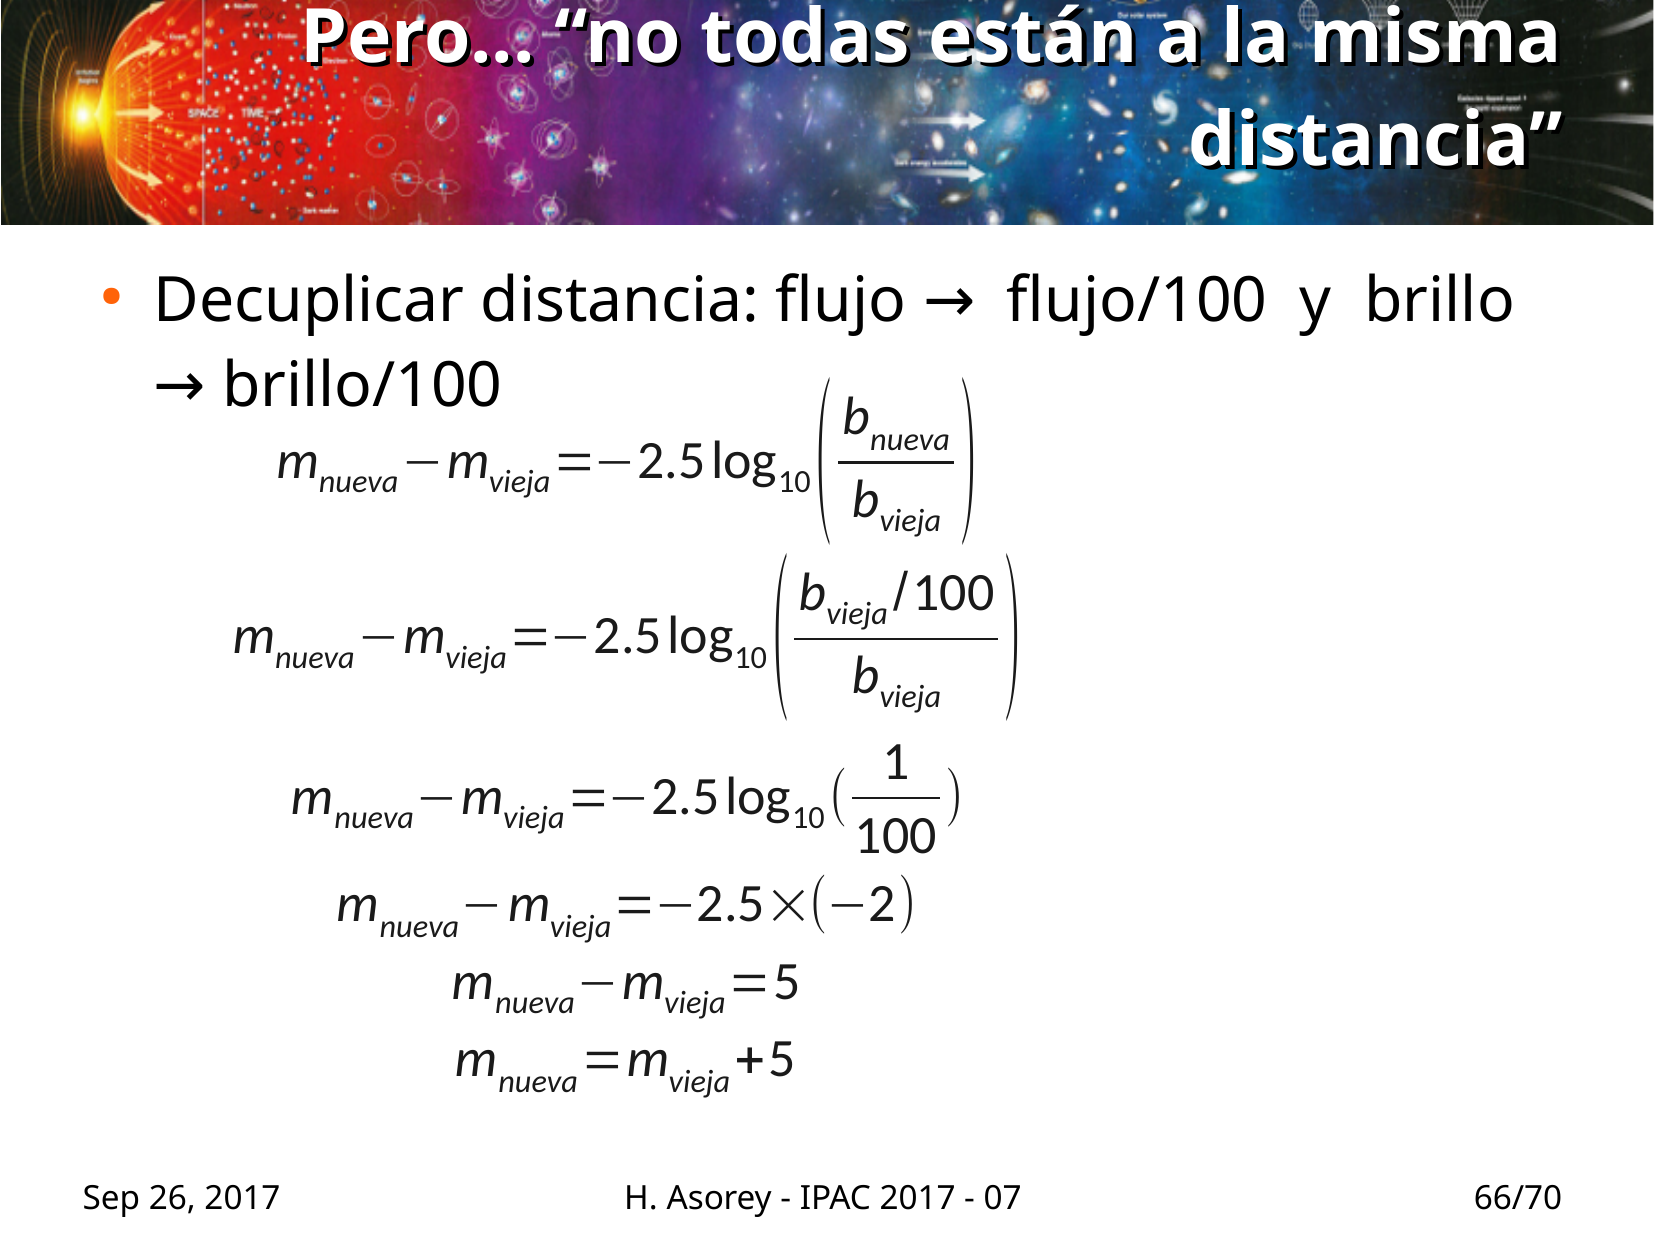

# Pero... “no todas están a la misma distancia”
Decuplicar distancia: flujo → flujo/100 y brillo → brillo/100
Sep 26, 2017
H. Asorey - IPAC 2017 - 07
66